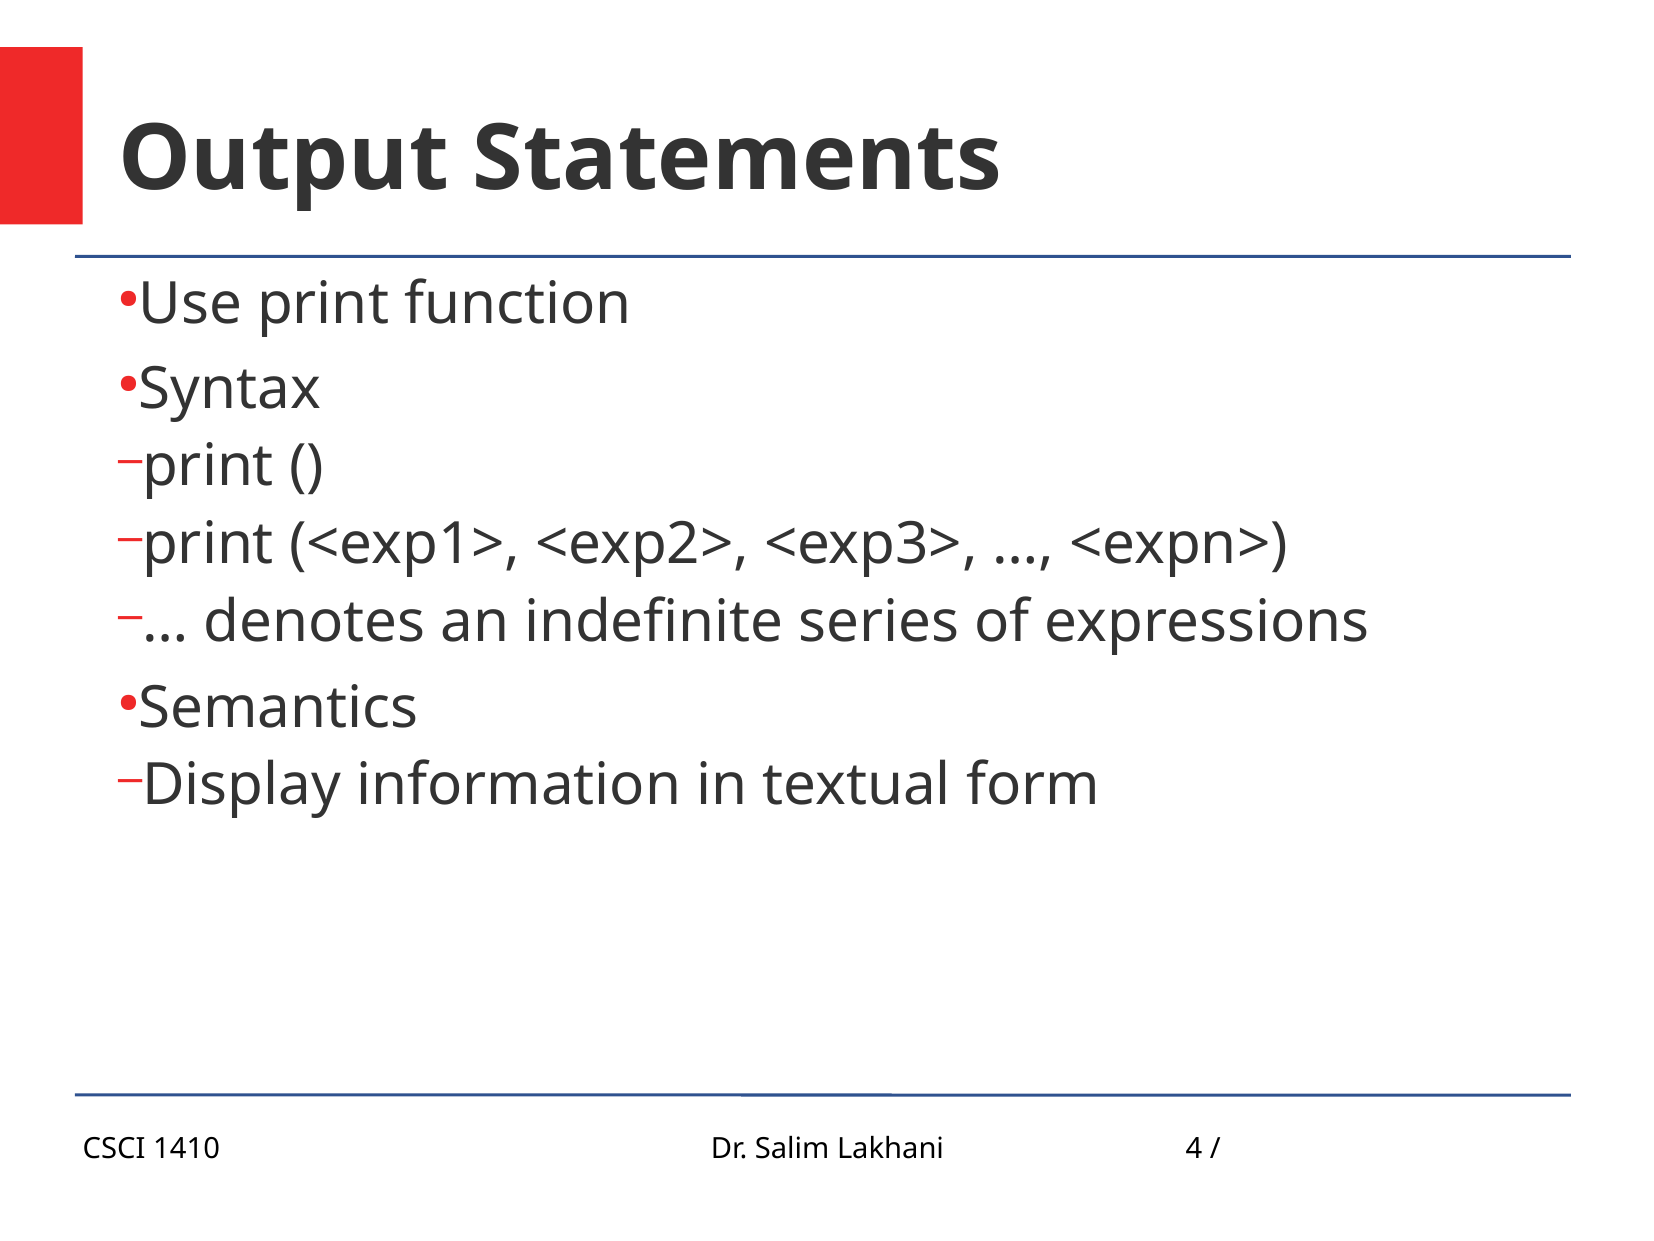

# Output Statements
Use print function
Syntax
print ()
print (<exp1>, <exp2>, <exp3>, …, <expn>)
… denotes an indefinite series of expressions
Semantics
Display information in textual form
CSCI 1410
Dr. Salim Lakhani
3 /